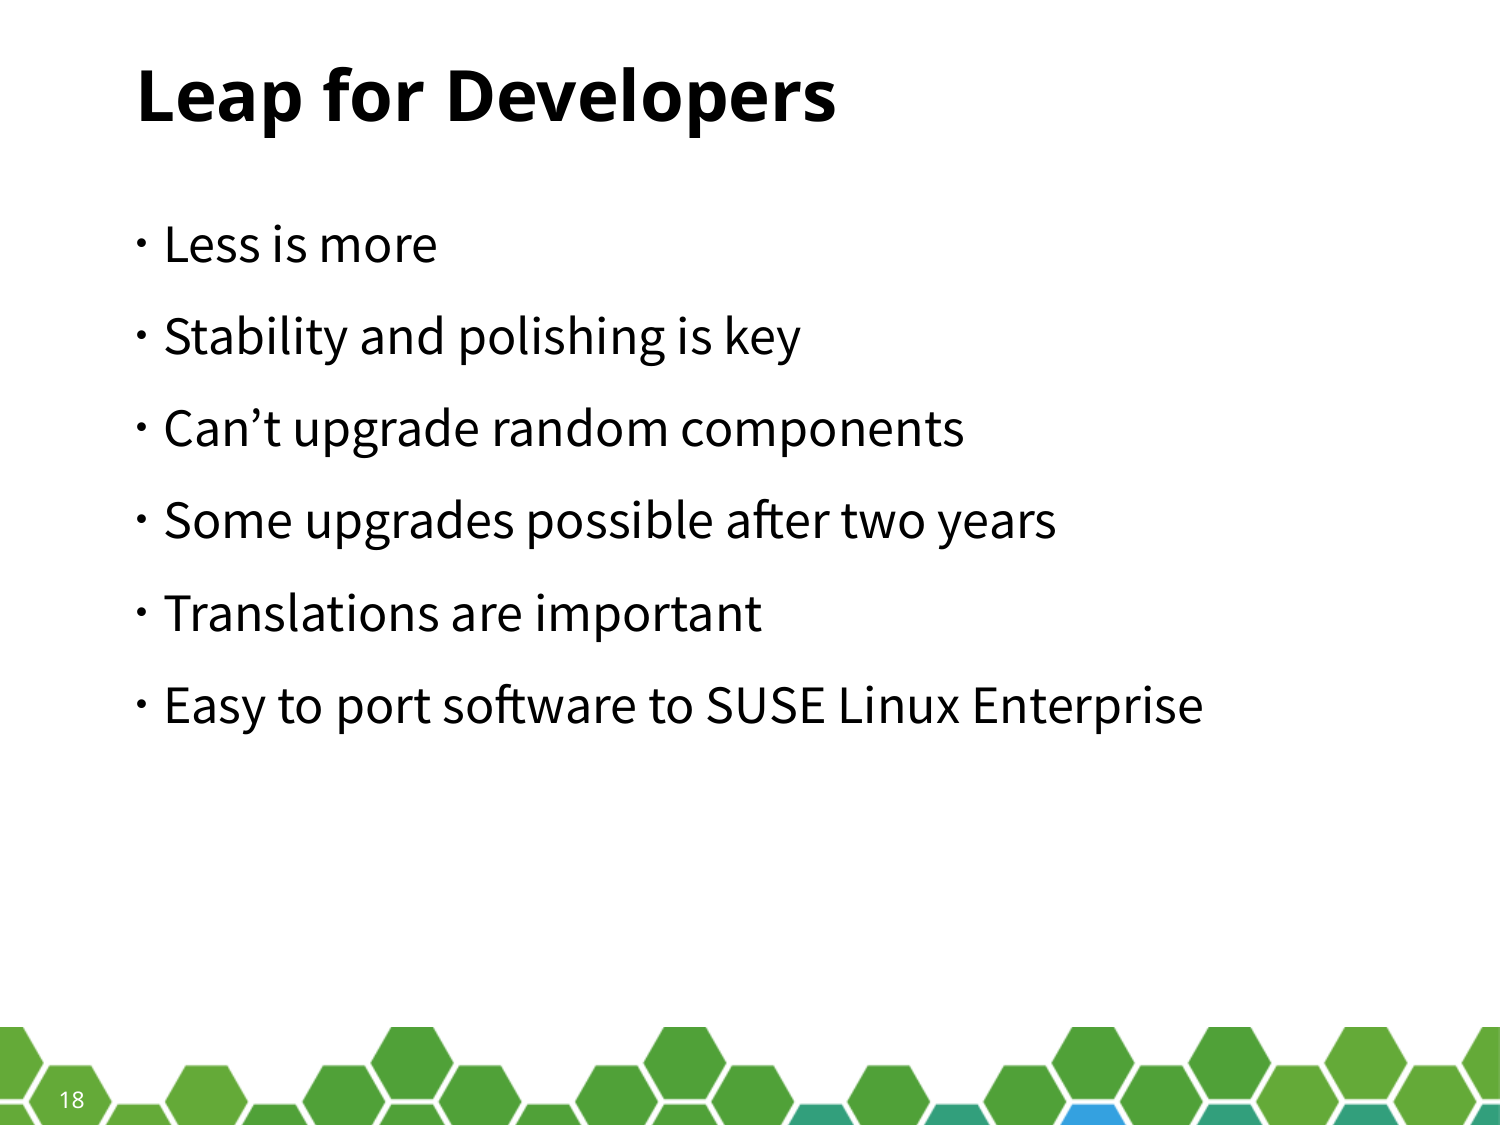

# Leap for Developers
Less is more
Stability and polishing is key
Can’t upgrade random components
Some upgrades possible after two years
Translations are important
Easy to port software to SUSE Linux Enterprise